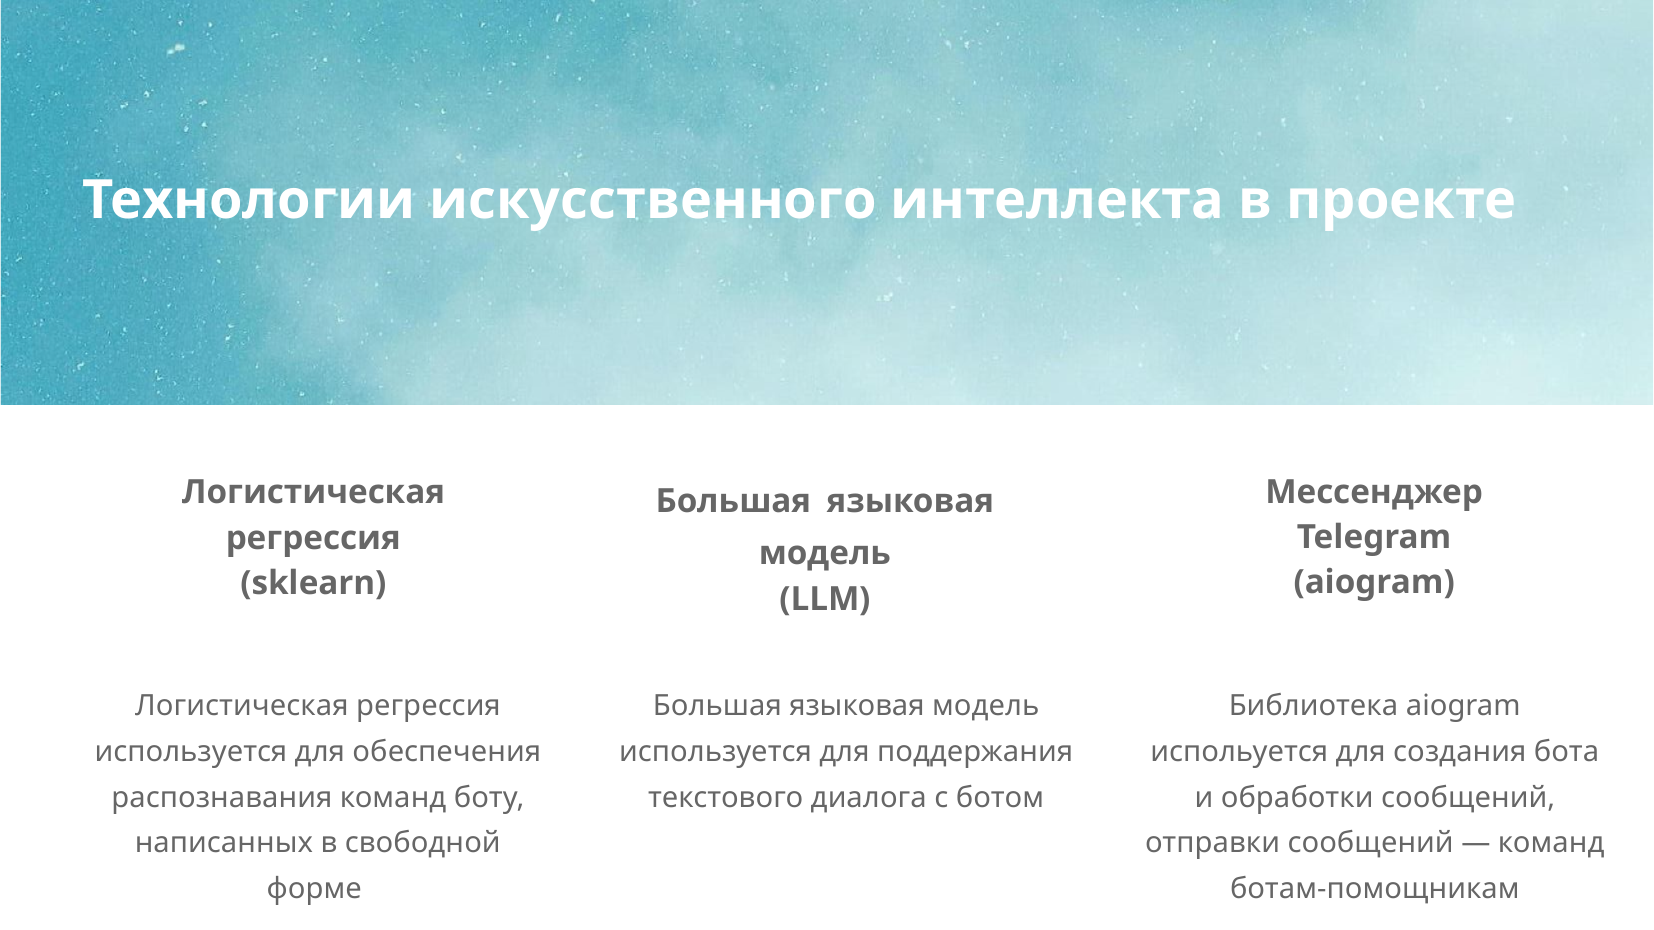

# Технологии искусственного интеллекта в проекте
Большая языковая модель
(LLM)
Мессенджер
Telegram
(aiogram)
Логистическая регрессия
(sklearn)
Логистическая регрессия используется для обеспечения распознавания команд боту, написанных в свободной форме
Большая языковая модель используется для поддержания текстового диалога с ботом
Библиотека aiogram испольуется для создания бота и обработки сообщений, отправки сообщений — команд ботам-помощникам